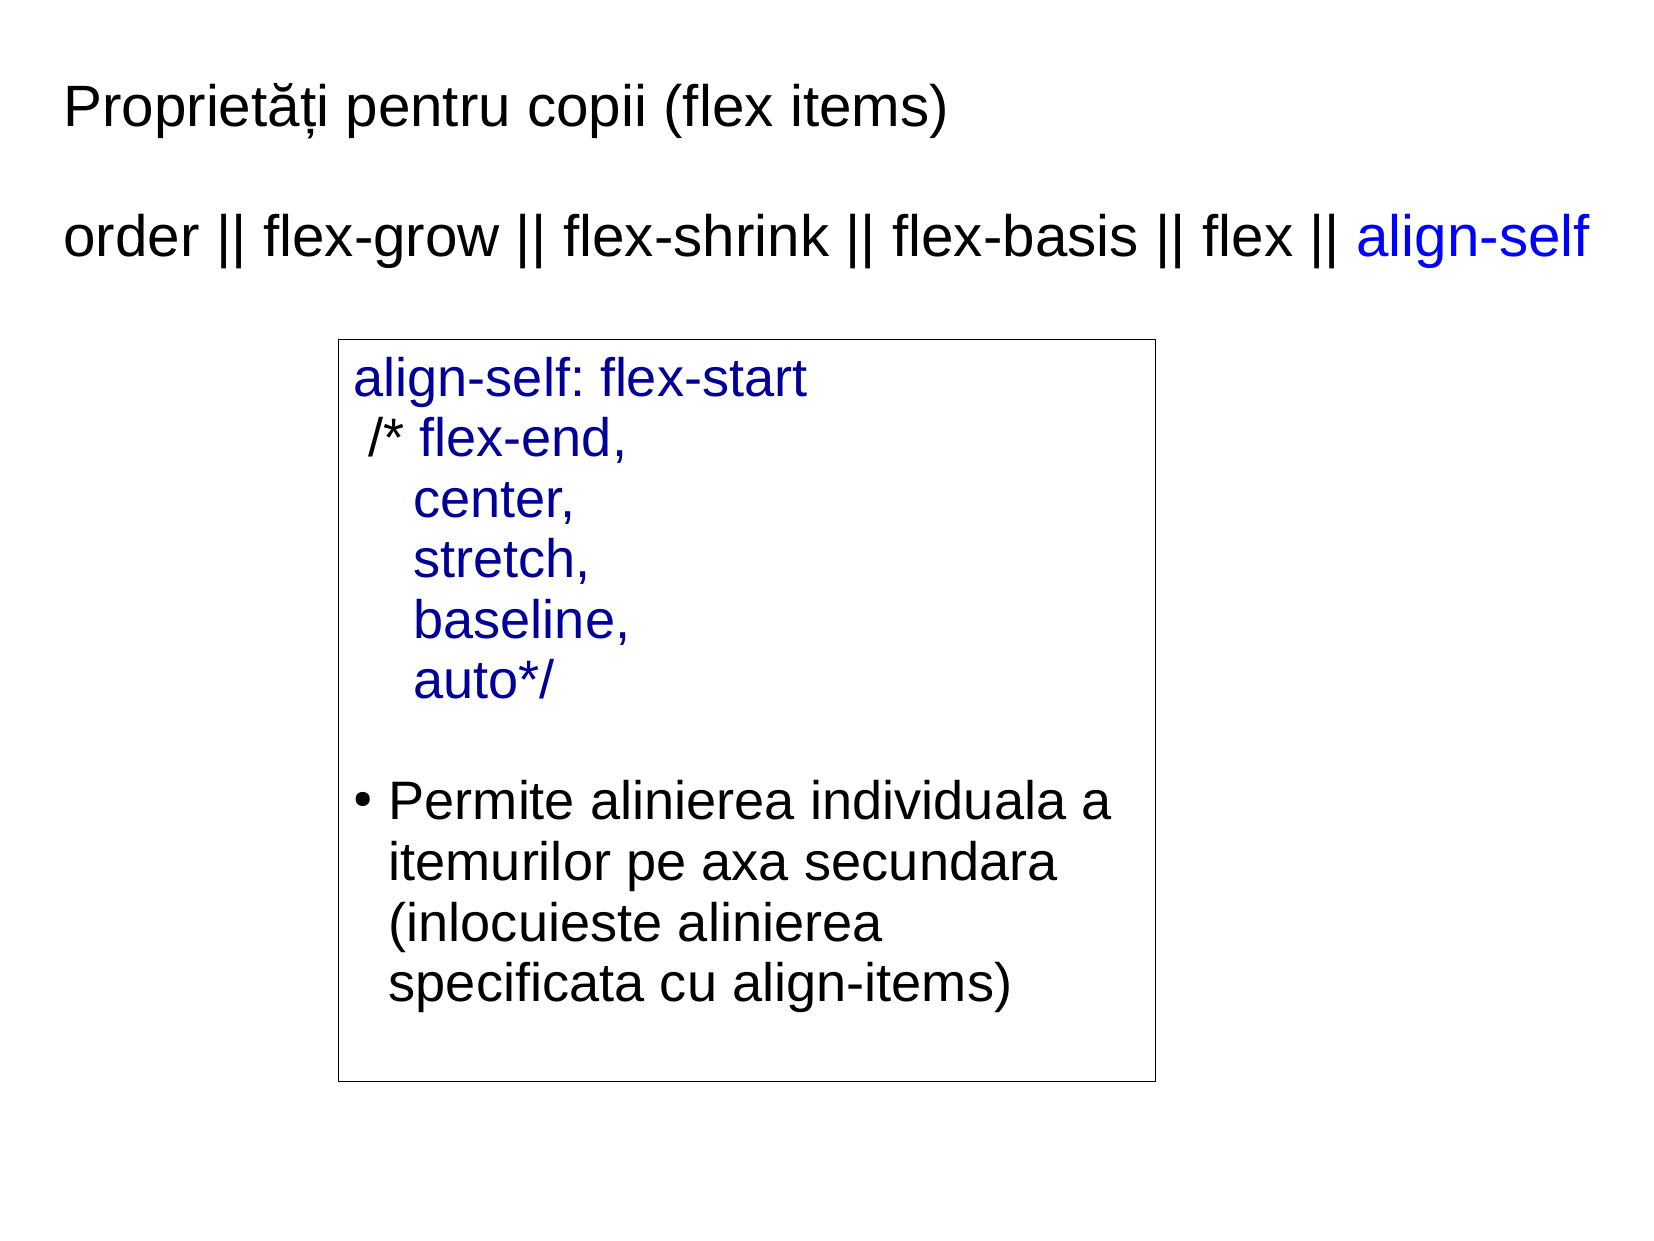

Proprietăți pentru copii (flex items)
order || flex-grow || flex-shrink || flex-basis || flex || align-self
align-self: flex-start
 /* flex-end,
 center,
 stretch,
 baseline,
 auto*/
Permite alinierea individuala a itemurilor pe axa secundara
(inlocuieste alinierea specificata cu align-items)